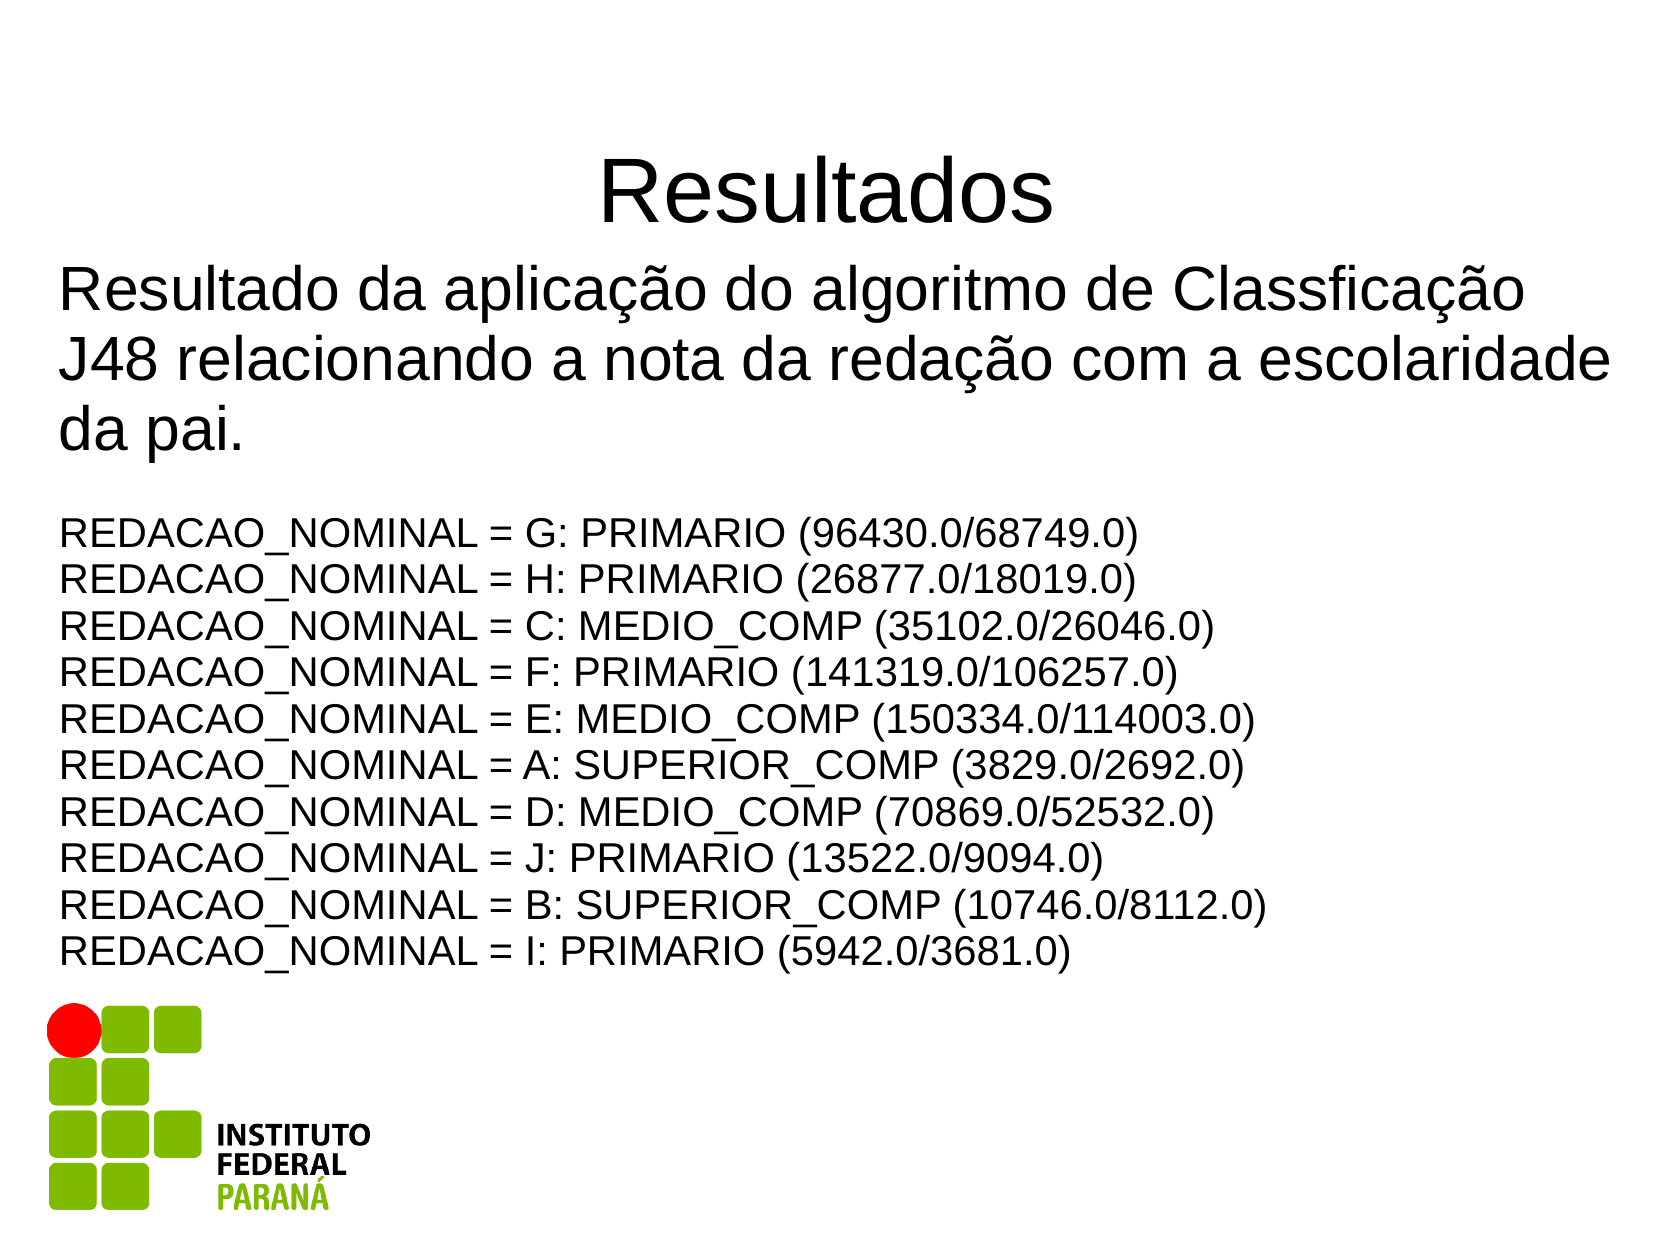

Resultados
# Resultado da aplicação do algoritmo de Classficação J48 relacionando a nota da redação com a escolaridade da pai.
REDACAO_NOMINAL = G: PRIMARIO (96430.0/68749.0)
REDACAO_NOMINAL = H: PRIMARIO (26877.0/18019.0)
REDACAO_NOMINAL = C: MEDIO_COMP (35102.0/26046.0)
REDACAO_NOMINAL = F: PRIMARIO (141319.0/106257.0)
REDACAO_NOMINAL = E: MEDIO_COMP (150334.0/114003.0)
REDACAO_NOMINAL = A: SUPERIOR_COMP (3829.0/2692.0)
REDACAO_NOMINAL = D: MEDIO_COMP (70869.0/52532.0)
REDACAO_NOMINAL = J: PRIMARIO (13522.0/9094.0)
REDACAO_NOMINAL = B: SUPERIOR_COMP (10746.0/8112.0)
REDACAO_NOMINAL = I: PRIMARIO (5942.0/3681.0)